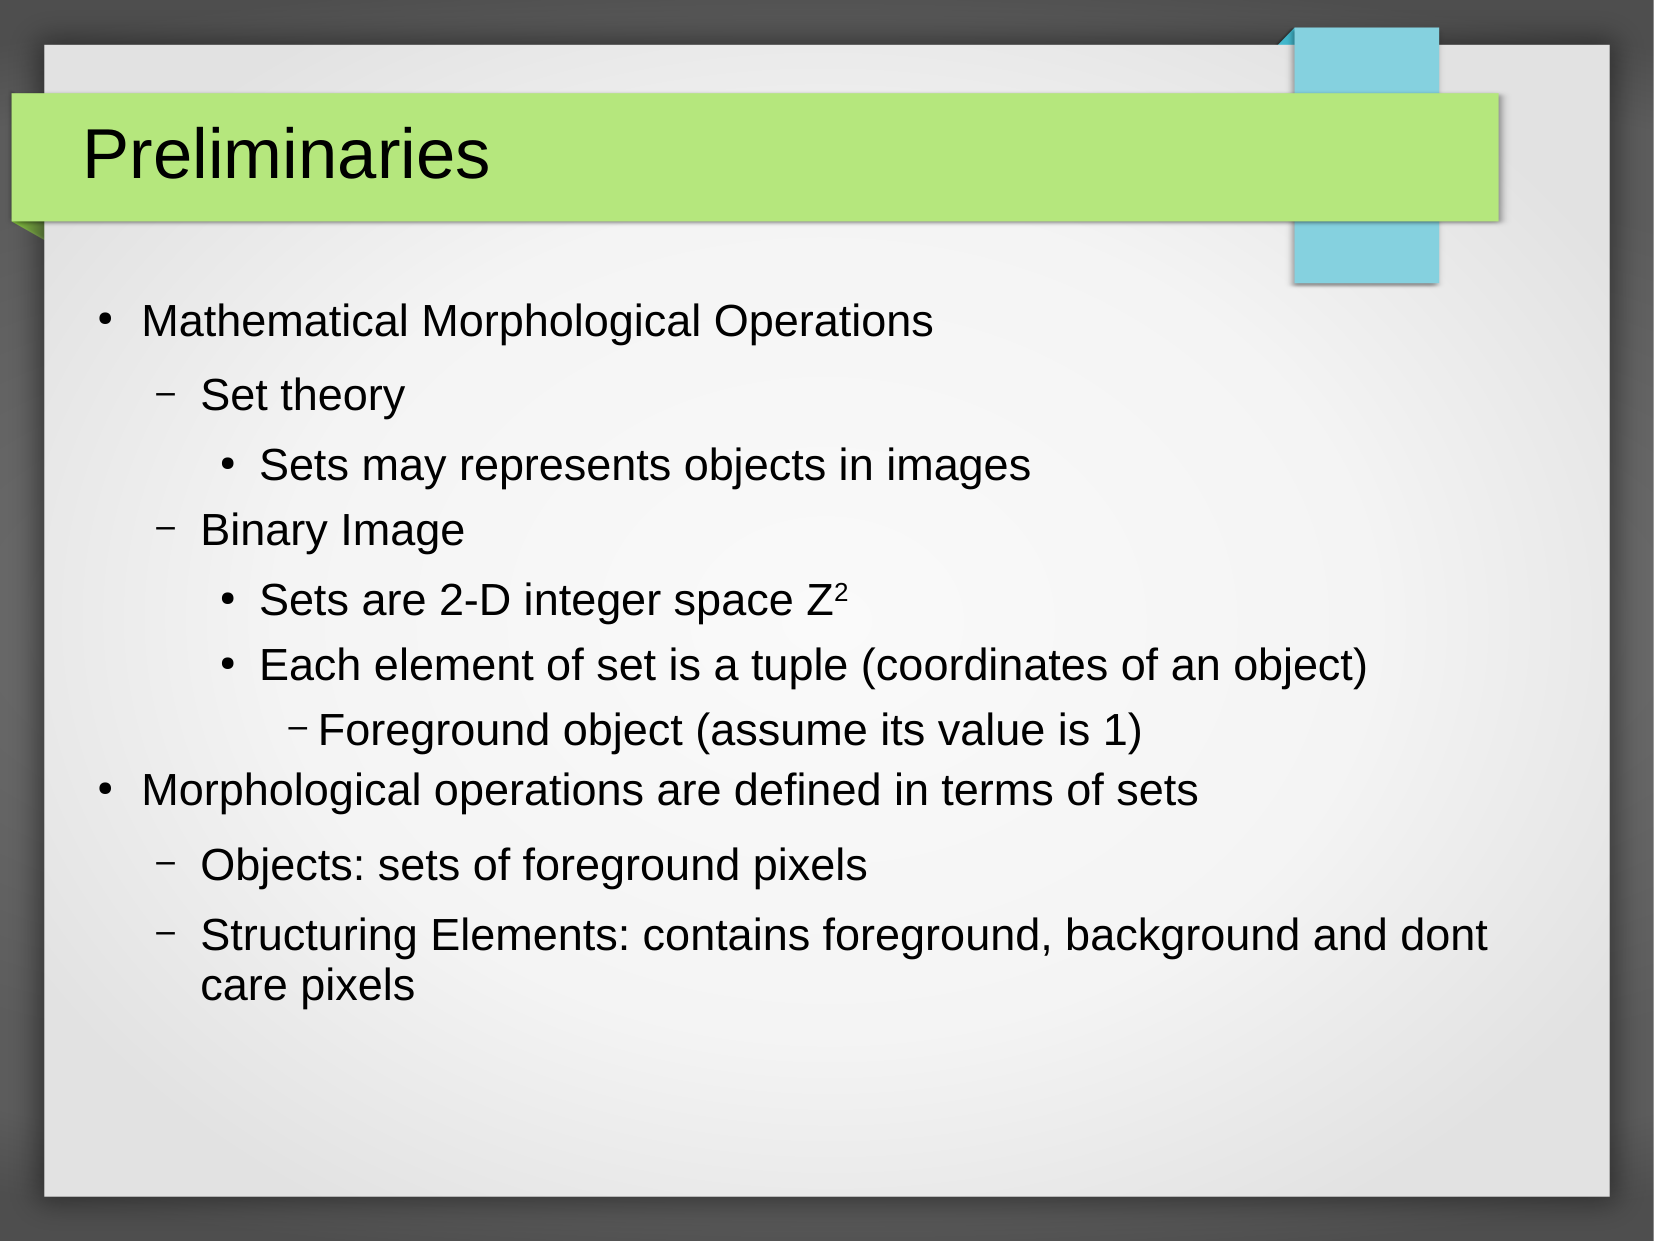

# Preliminaries
Mathematical Morphological Operations
Set theory
Sets may represents objects in images
Binary Image
Sets are 2-D integer space Z2
Each element of set is a tuple (coordinates of an object)
Foreground object (assume its value is 1)
Morphological operations are defined in terms of sets
Objects: sets of foreground pixels
Structuring Elements: contains foreground, background and dont care pixels